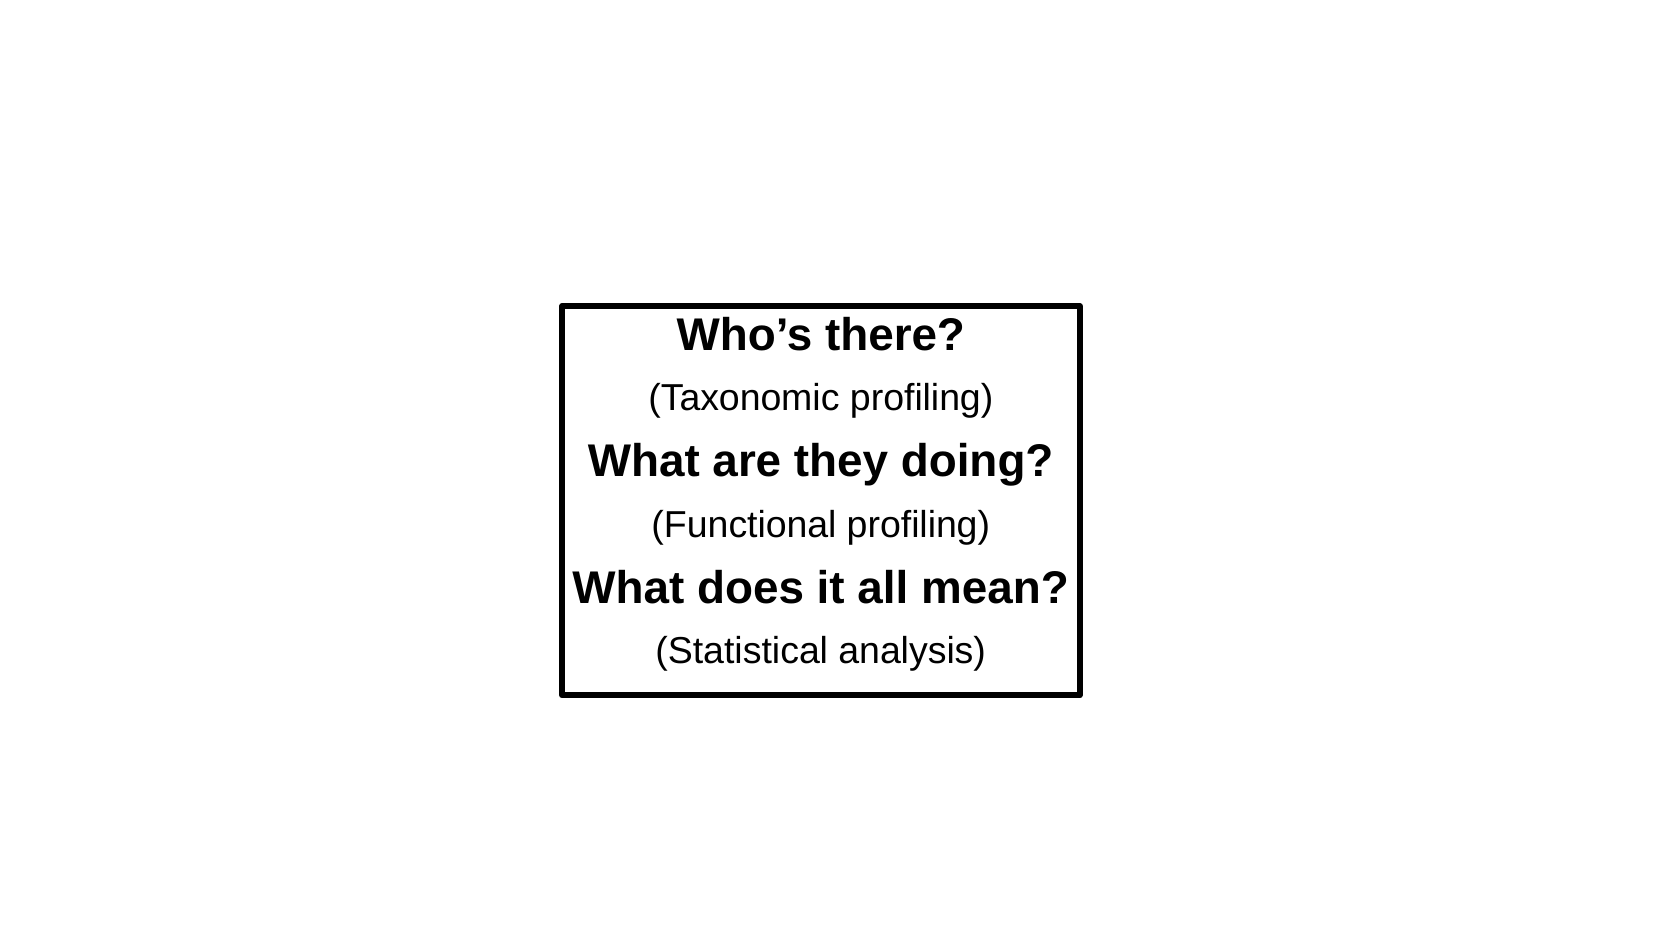

#
Who’s there?
(Taxonomic profiling)
What are they doing?
(Functional profiling)
What does it all mean?
(Statistical analysis)